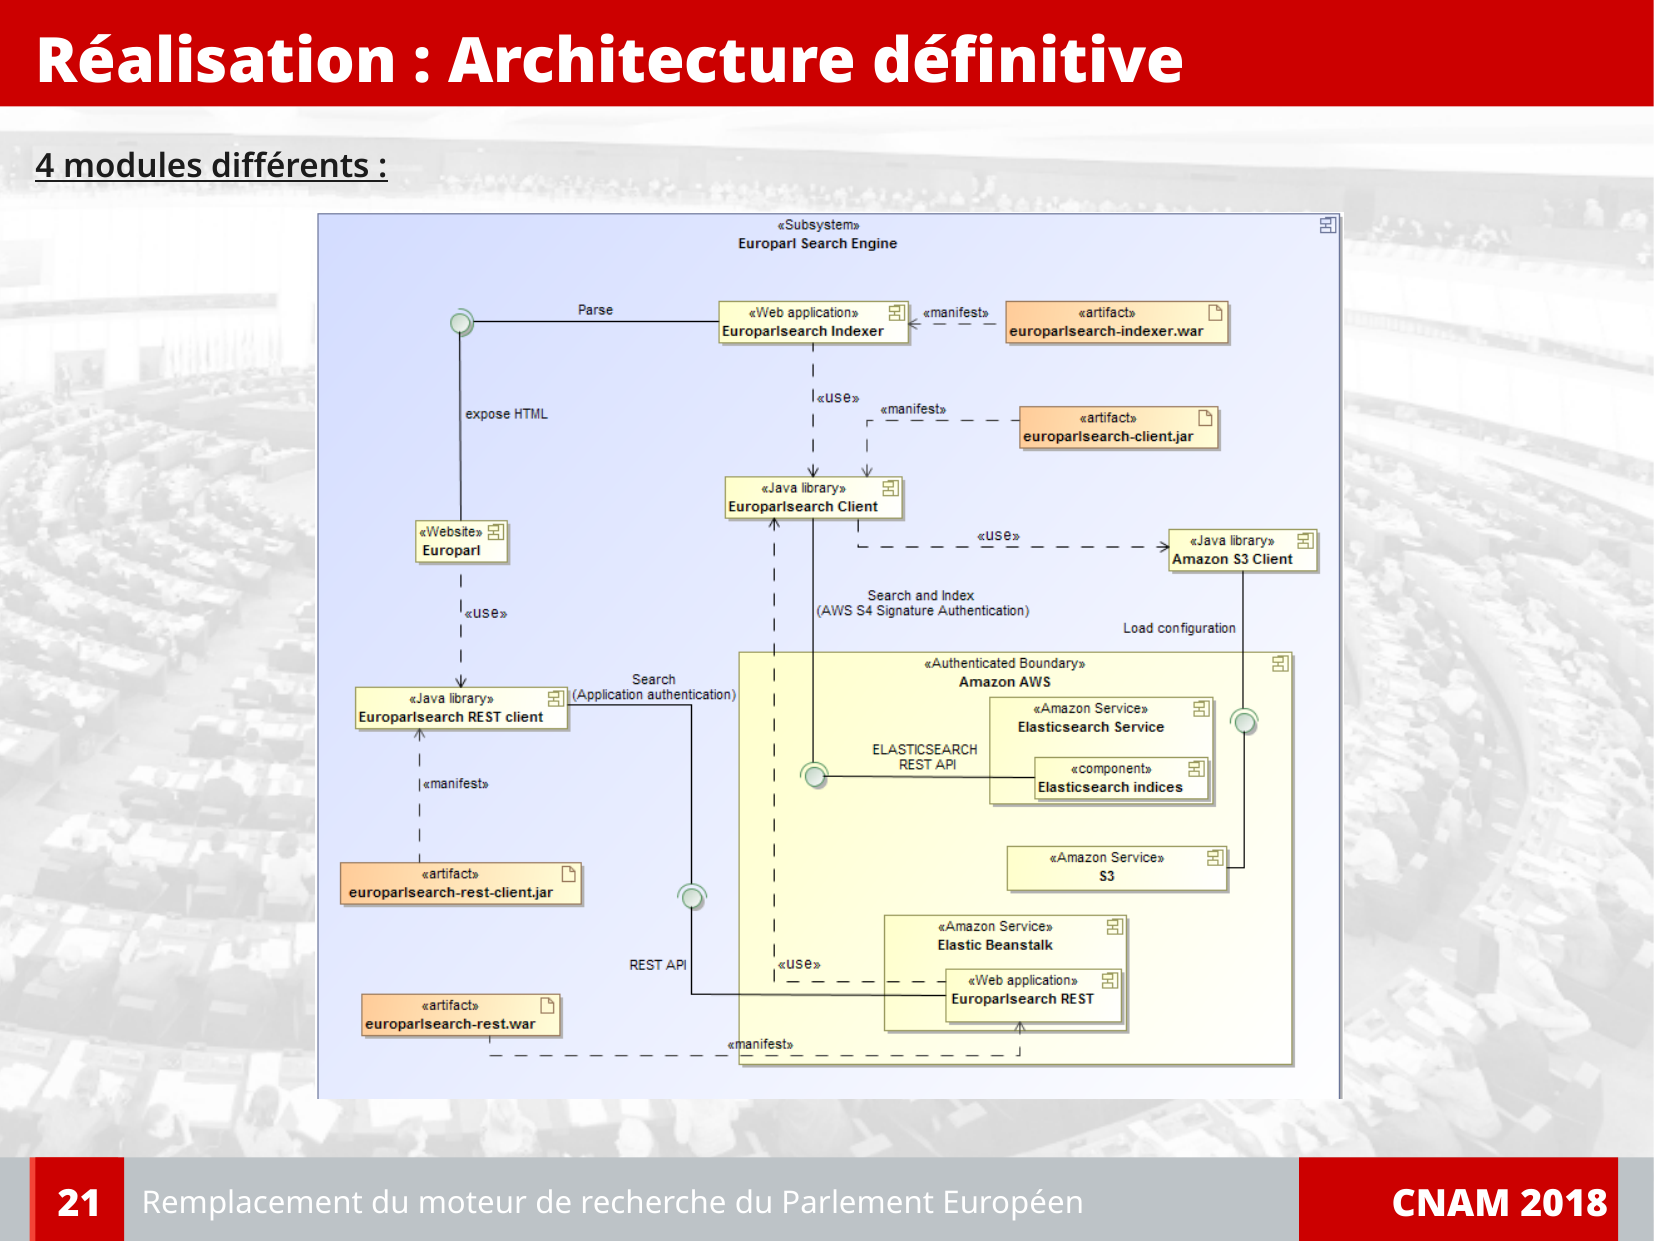

# Réalisation : Architecture définitive
4 modules différents :
21
Remplacement du moteur de recherche du Parlement Européen